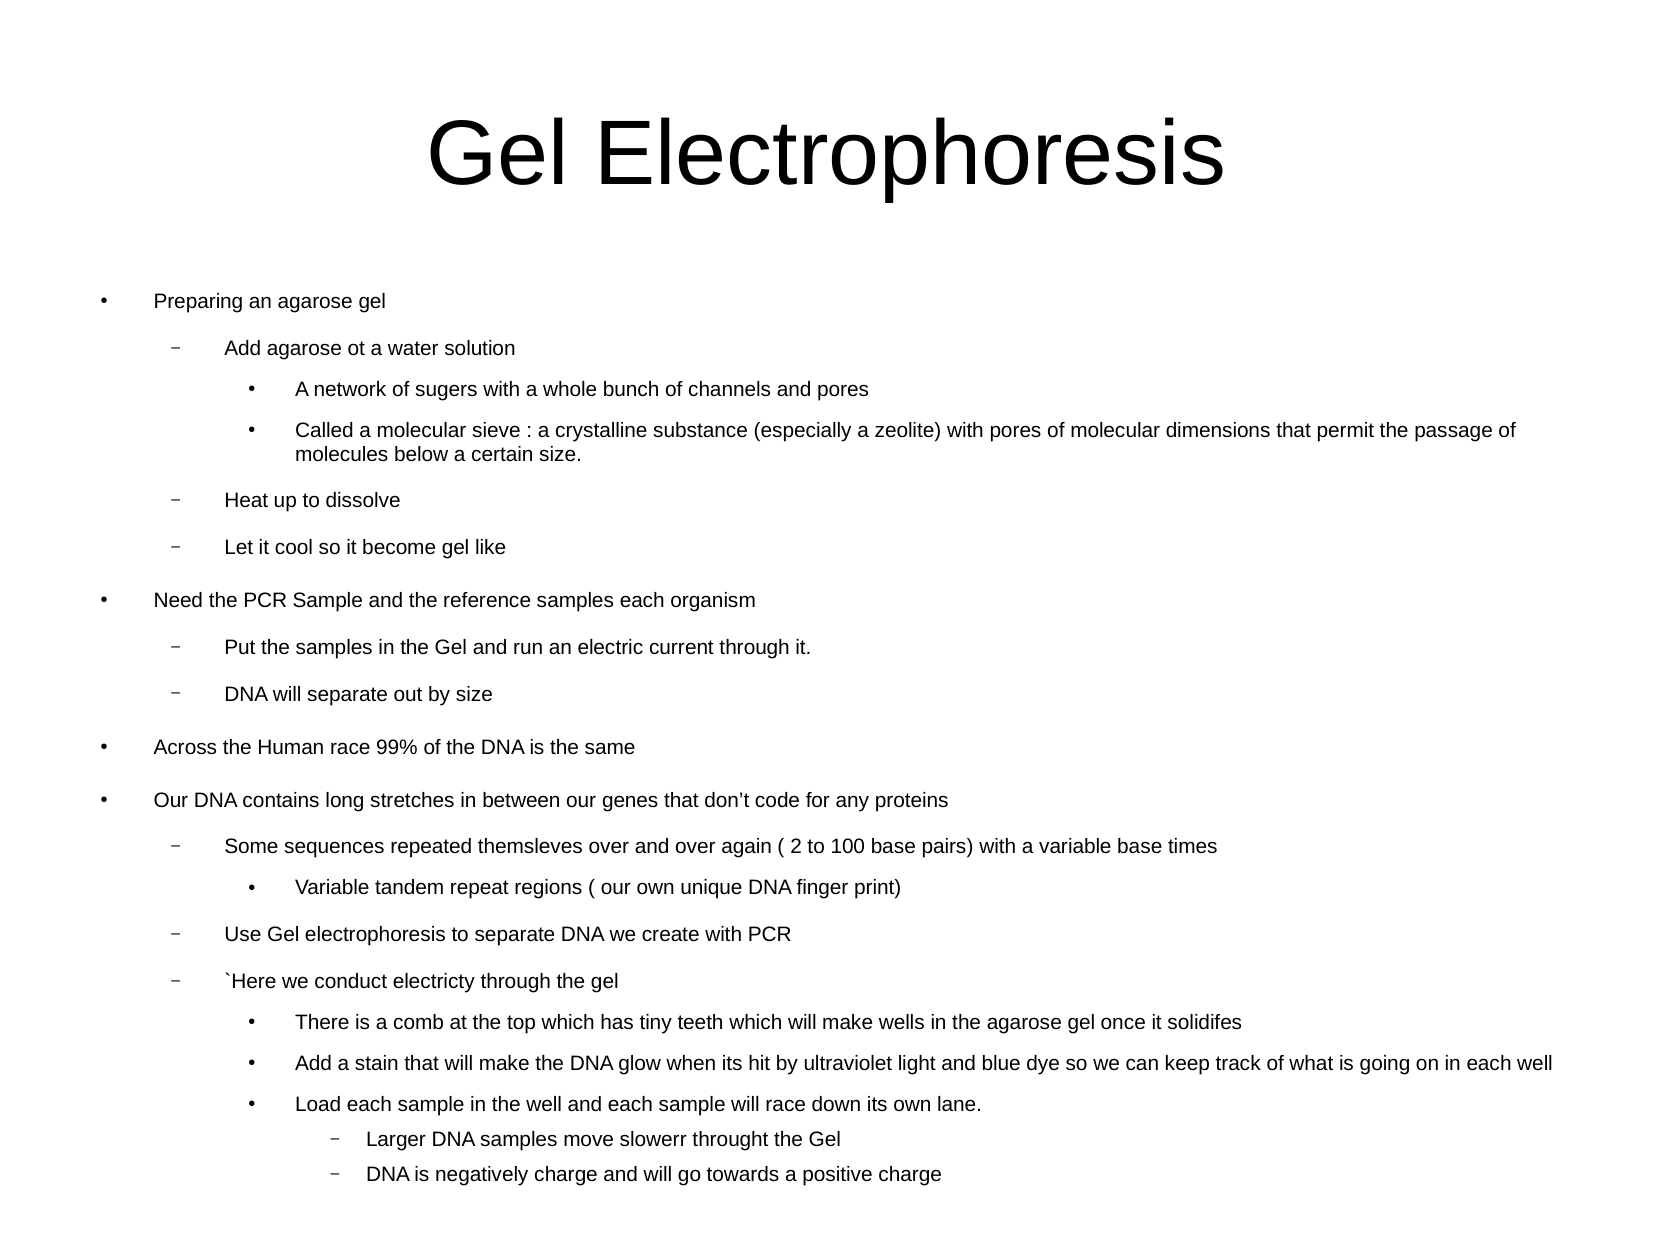

# Gel Electrophoresis
Preparing an agarose gel
Add agarose ot a water solution
A network of sugers with a whole bunch of channels and pores
Called a molecular sieve : a crystalline substance (especially a zeolite) with pores of molecular dimensions that permit the passage of molecules below a certain size.
Heat up to dissolve
Let it cool so it become gel like
Need the PCR Sample and the reference samples each organism
Put the samples in the Gel and run an electric current through it.
DNA will separate out by size
Across the Human race 99% of the DNA is the same
Our DNA contains long stretches in between our genes that don’t code for any proteins
Some sequences repeated themsleves over and over again ( 2 to 100 base pairs) with a variable base times
Variable tandem repeat regions ( our own unique DNA finger print)
Use Gel electrophoresis to separate DNA we create with PCR
`Here we conduct electricty through the gel
There is a comb at the top which has tiny teeth which will make wells in the agarose gel once it solidifes
Add a stain that will make the DNA glow when its hit by ultraviolet light and blue dye so we can keep track of what is going on in each well
Load each sample in the well and each sample will race down its own lane.
Larger DNA samples move slowerr throught the Gel
DNA is negatively charge and will go towards a positive charge